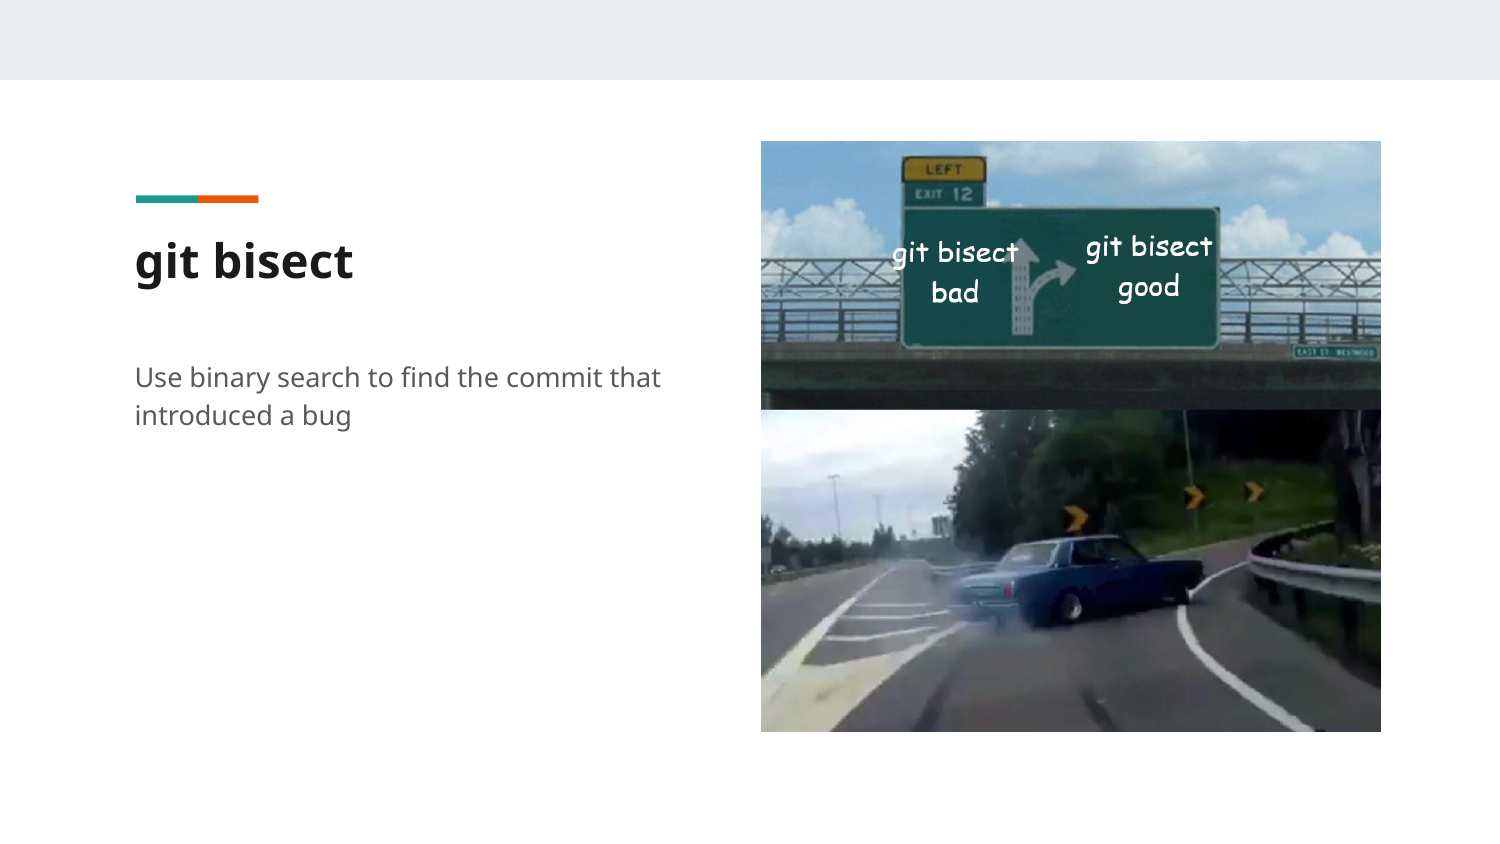

# git bisect
Use binary search to find the commit that introduced a bug